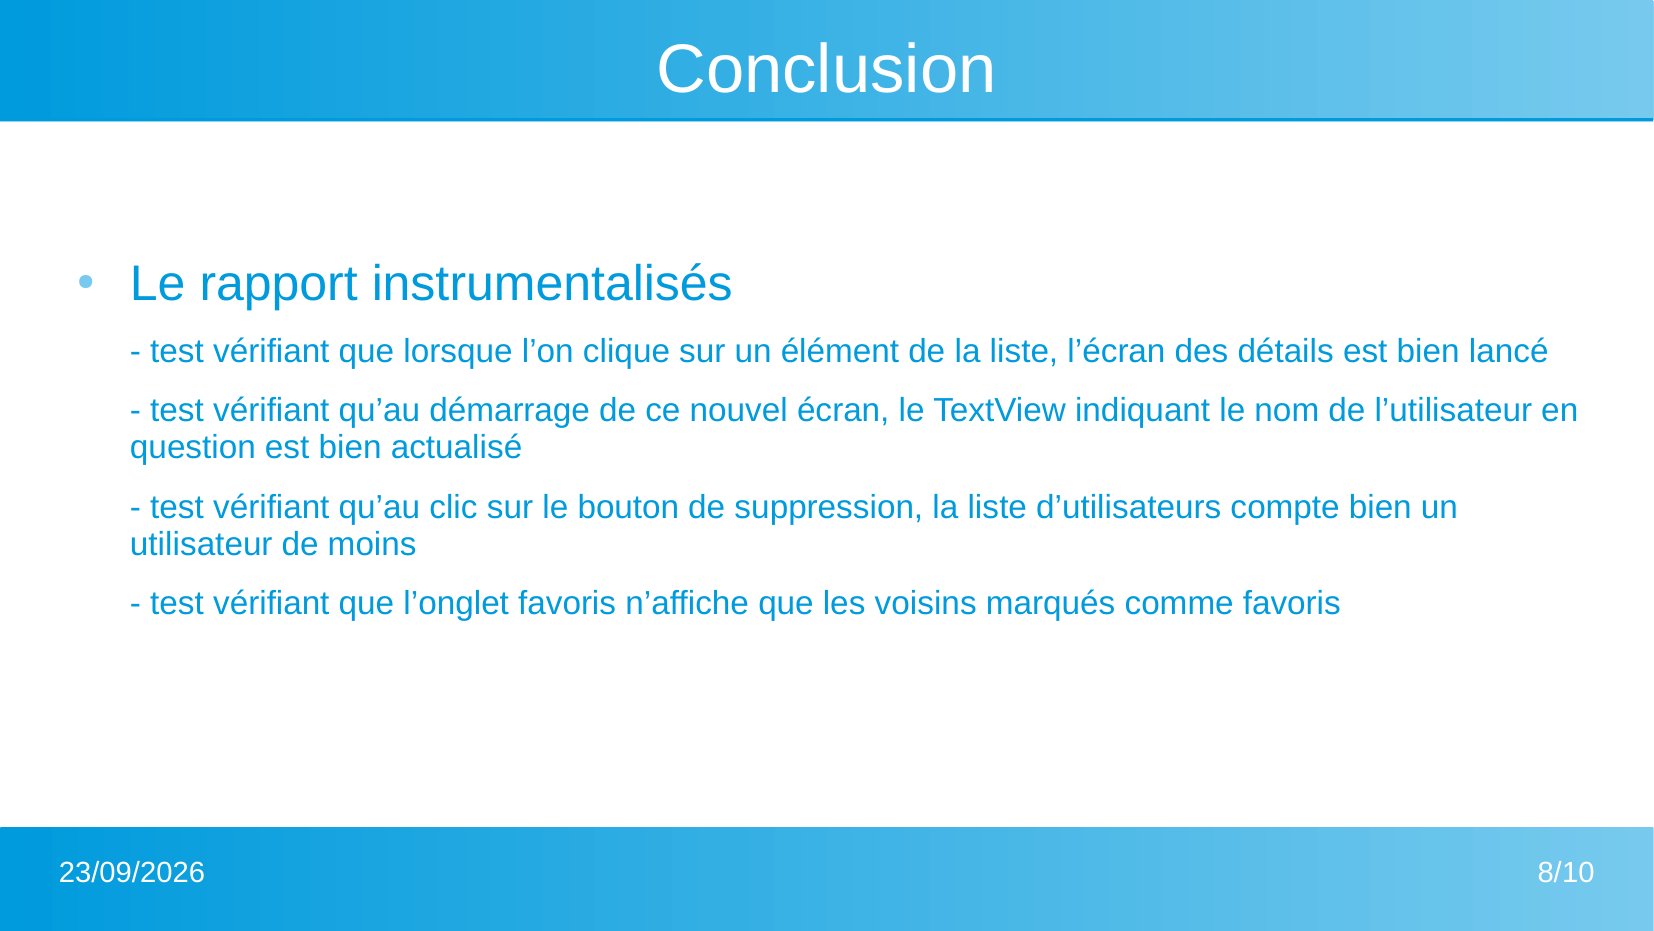

# Conclusion
Le rapport instrumentalisés
- test vérifiant que lorsque l’on clique sur un élément de la liste, l’écran des détails est bien lancé
- test vérifiant qu’au démarrage de ce nouvel écran, le TextView indiquant le nom de l’utilisateur en question est bien actualisé
- test vérifiant qu’au clic sur le bouton de suppression, la liste d’utilisateurs compte bien un utilisateur de moins
- test vérifiant que l’onglet favoris n’affiche que les voisins marqués comme favoris
8